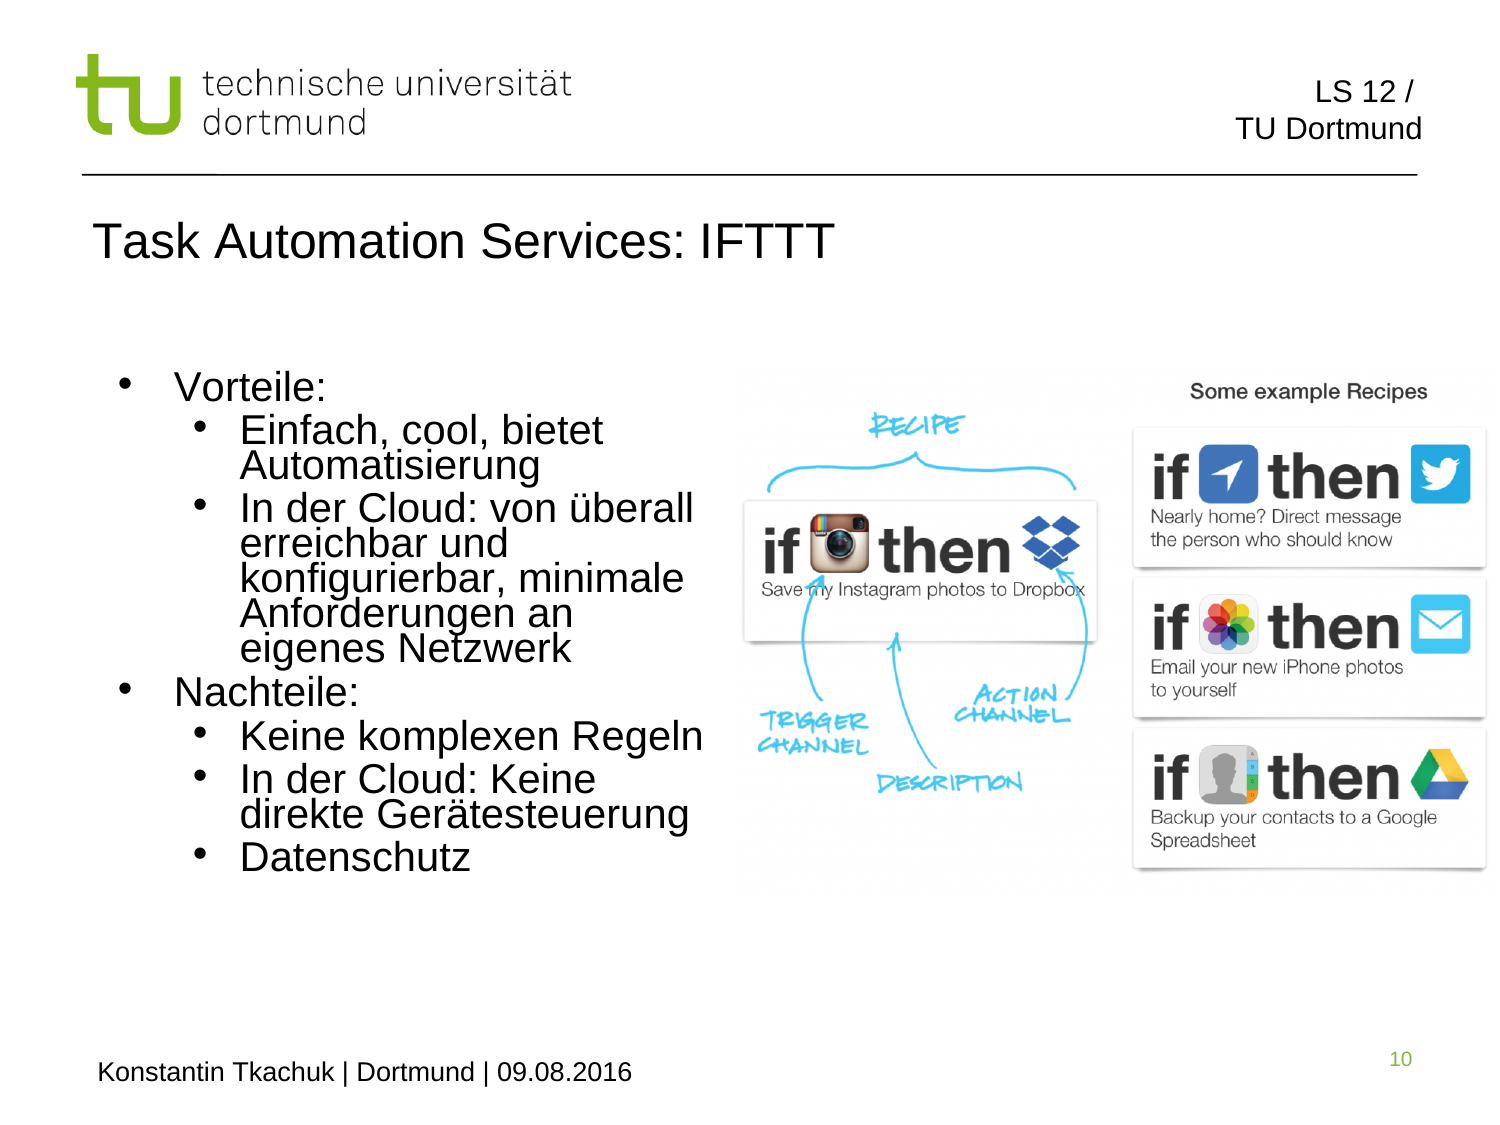

# Task Automation Services: IFTTT
Vorteile:
Einfach, cool, bietet Automatisierung
In der Cloud: von überall erreichbar und konfigurierbar, minimale Anforderungen an eigenes Netzwerk
Nachteile:
Keine komplexen Regeln
In der Cloud: Keine direkte Gerätesteuerung
Datenschutz
Konstantin Tkachuk | Dortmund | 09.08.2016